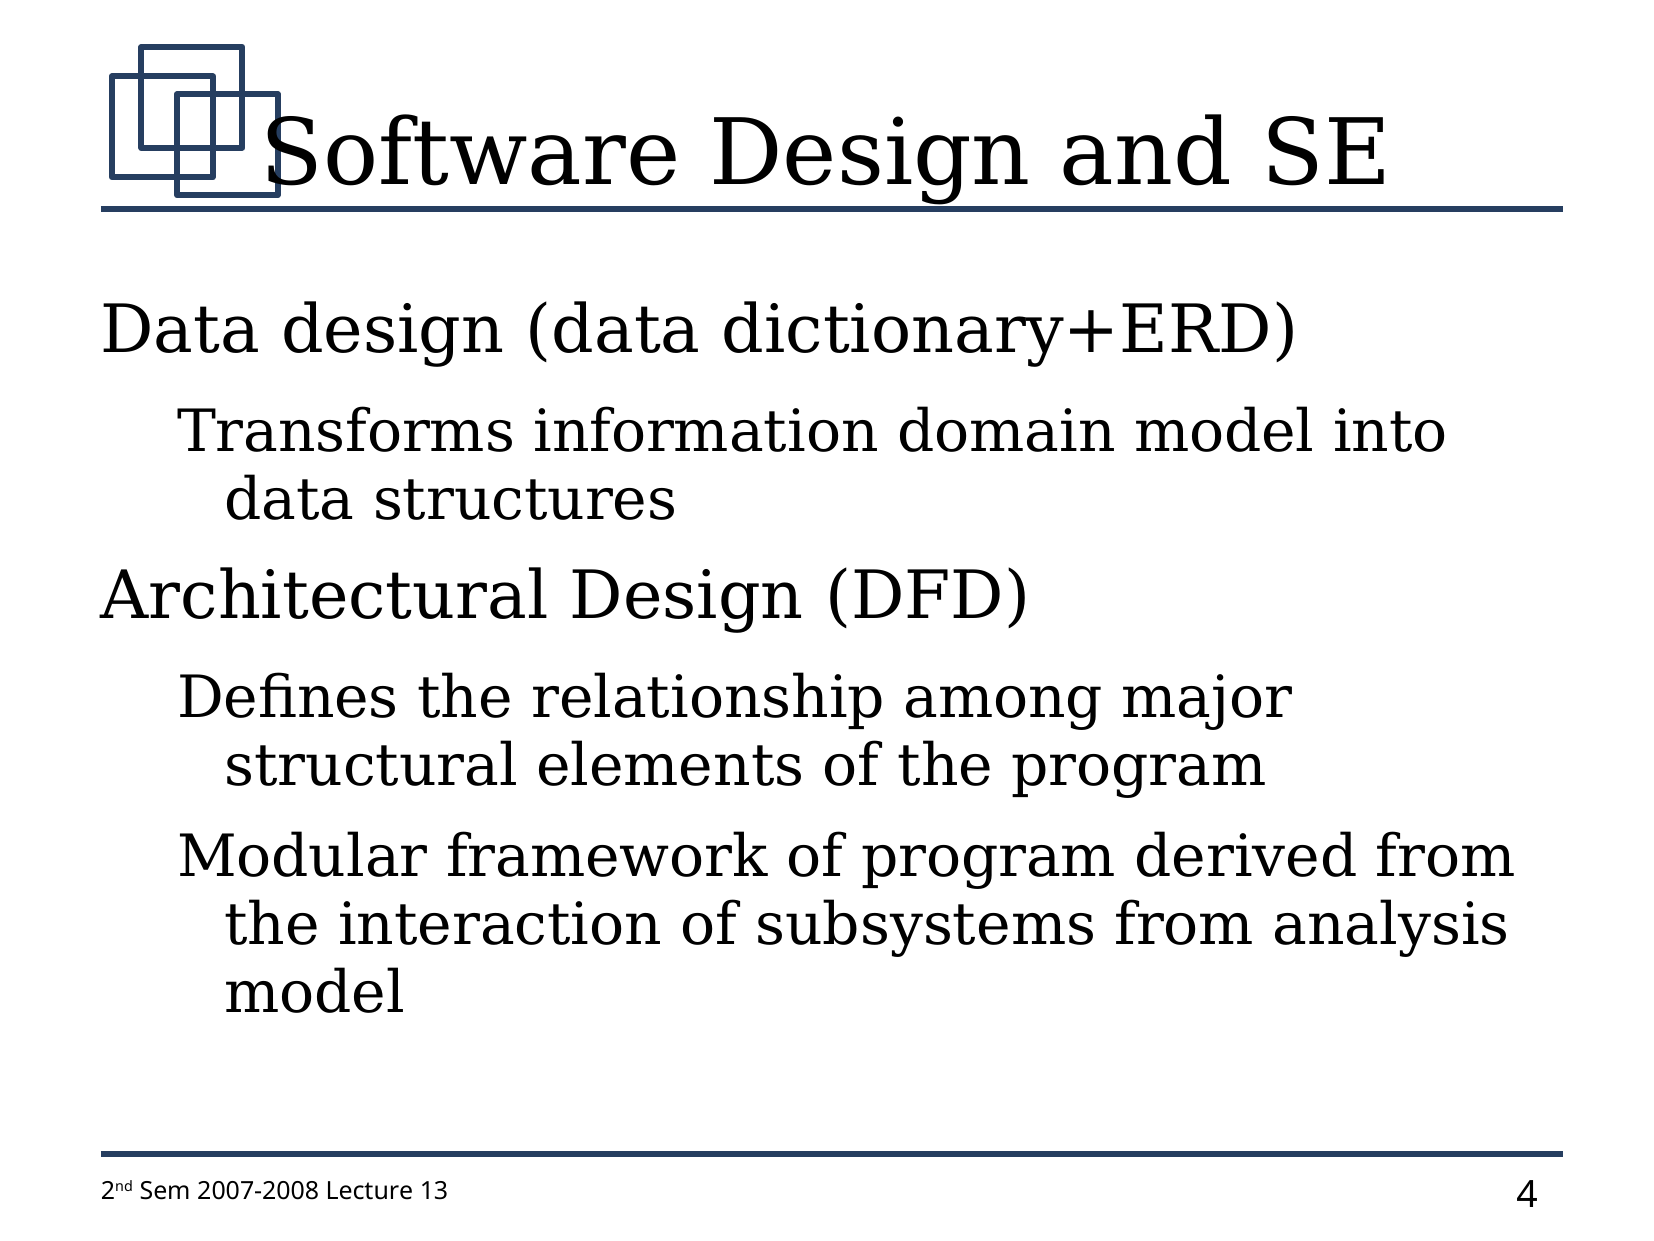

# Software Design and SE
Data design (data dictionary+ERD)
Transforms information domain model into data structures
Architectural Design (DFD)
Defines the relationship among major structural elements of the program
Modular framework of program derived from the interaction of subsystems from analysis model